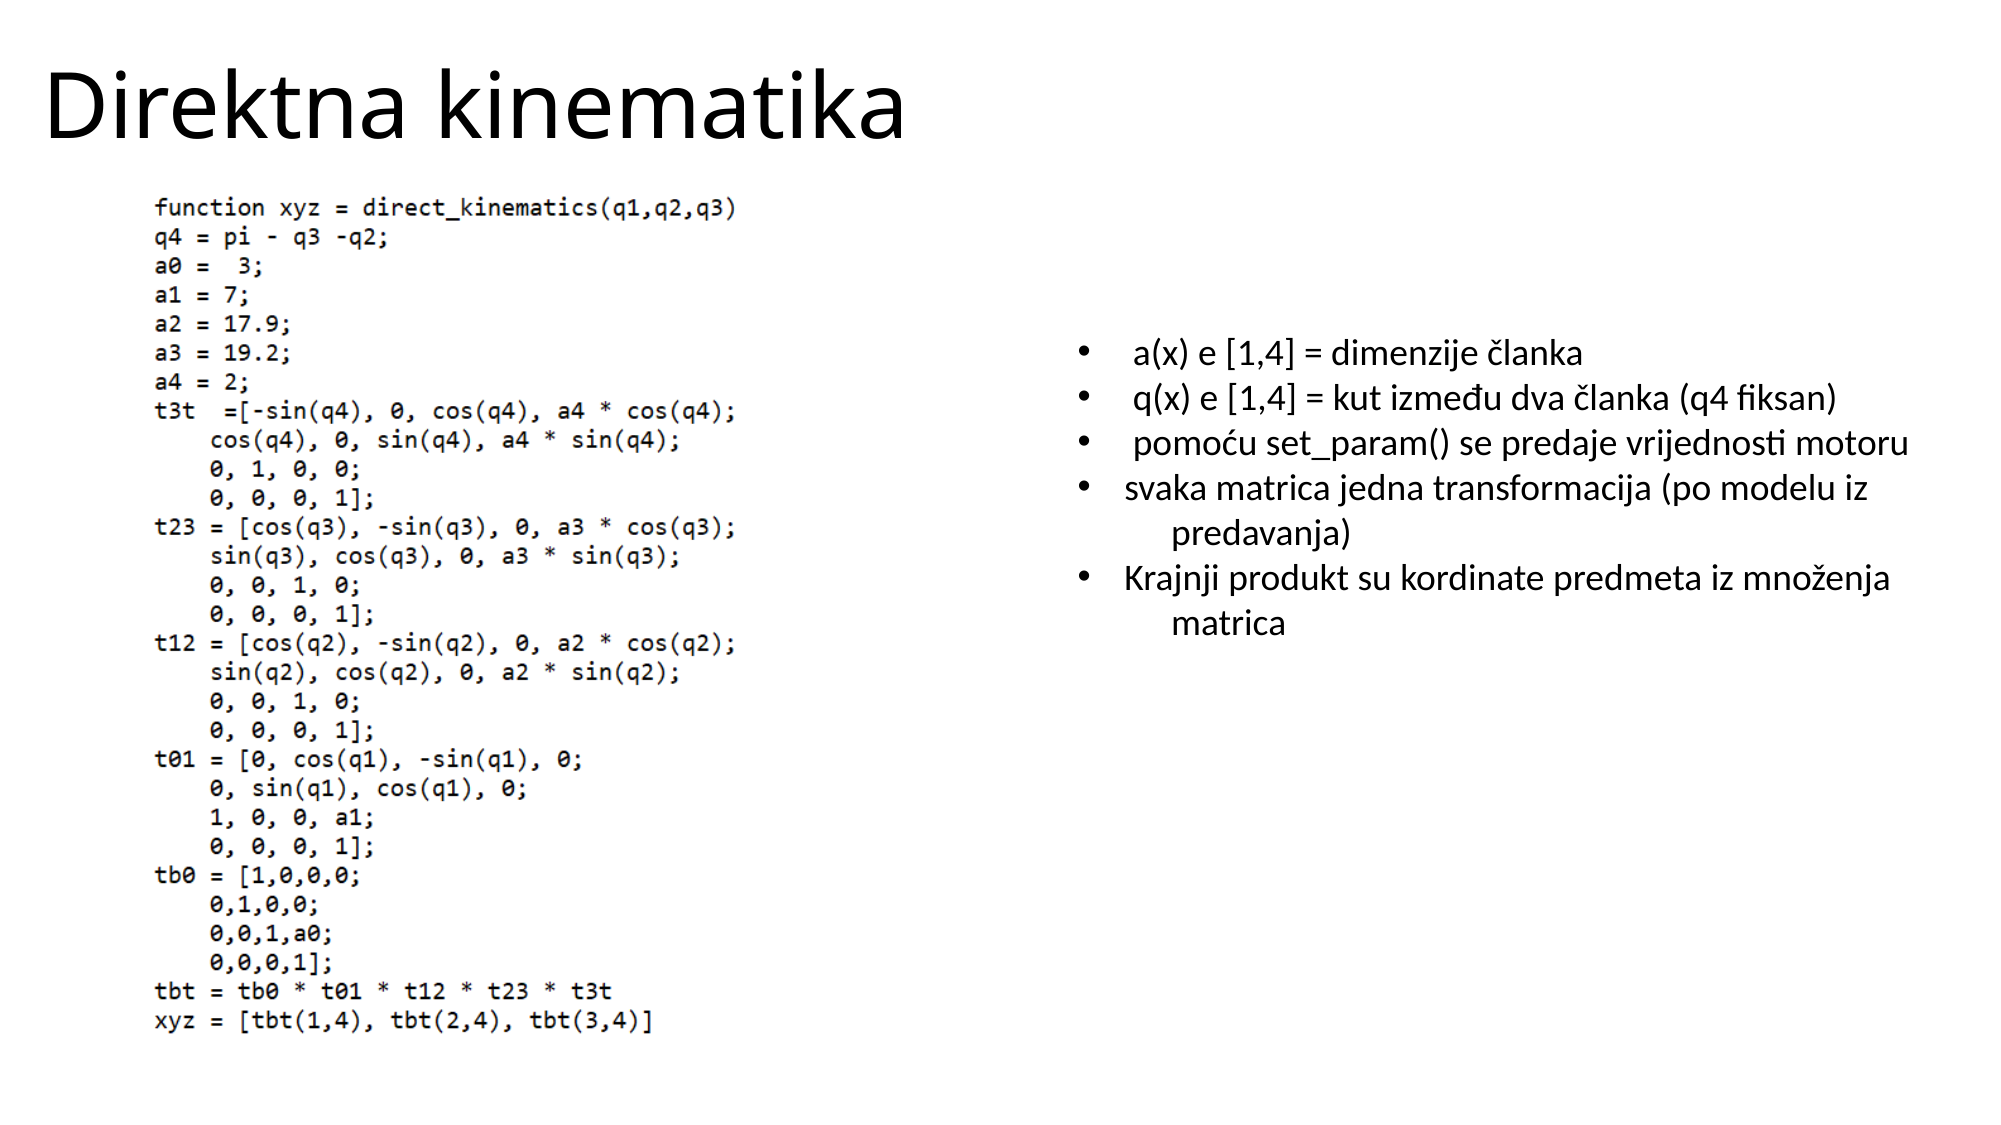

# Direktna kinematika
 a(x) e [1,4] = dimenzije članka
 q(x) e [1,4] = kut između dva članka (q4 fiksan)
 pomoću set_param() se predaje vrijednosti motoru
svaka matrica jedna transformacija (po modelu iz predavanja)
Krajnji produkt su kordinate predmeta iz množenja matrica